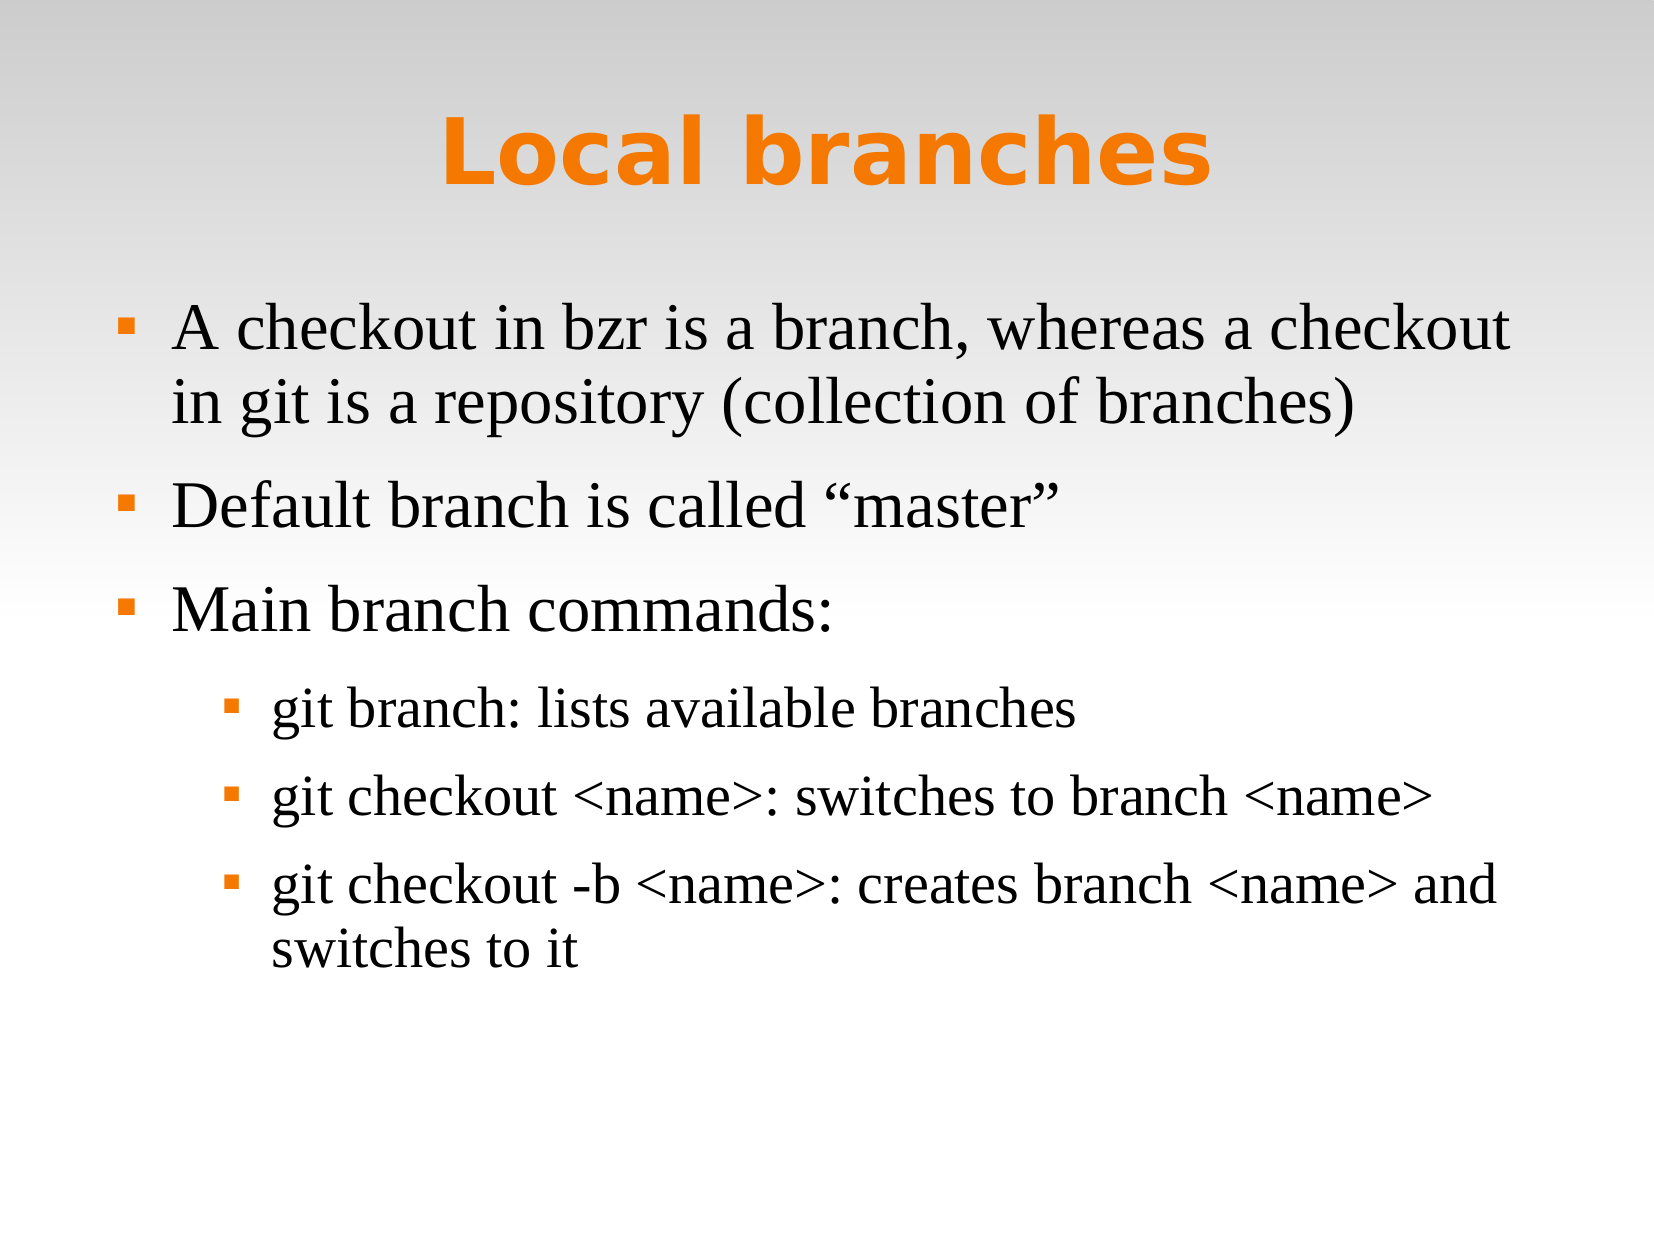

# Local branches
A checkout in bzr is a branch, whereas a checkout in git is a repository (collection of branches)
Default branch is called “master”
Main branch commands:
git branch: lists available branches
git checkout <name>: switches to branch <name>
git checkout -b <name>: creates branch <name> and switches to it